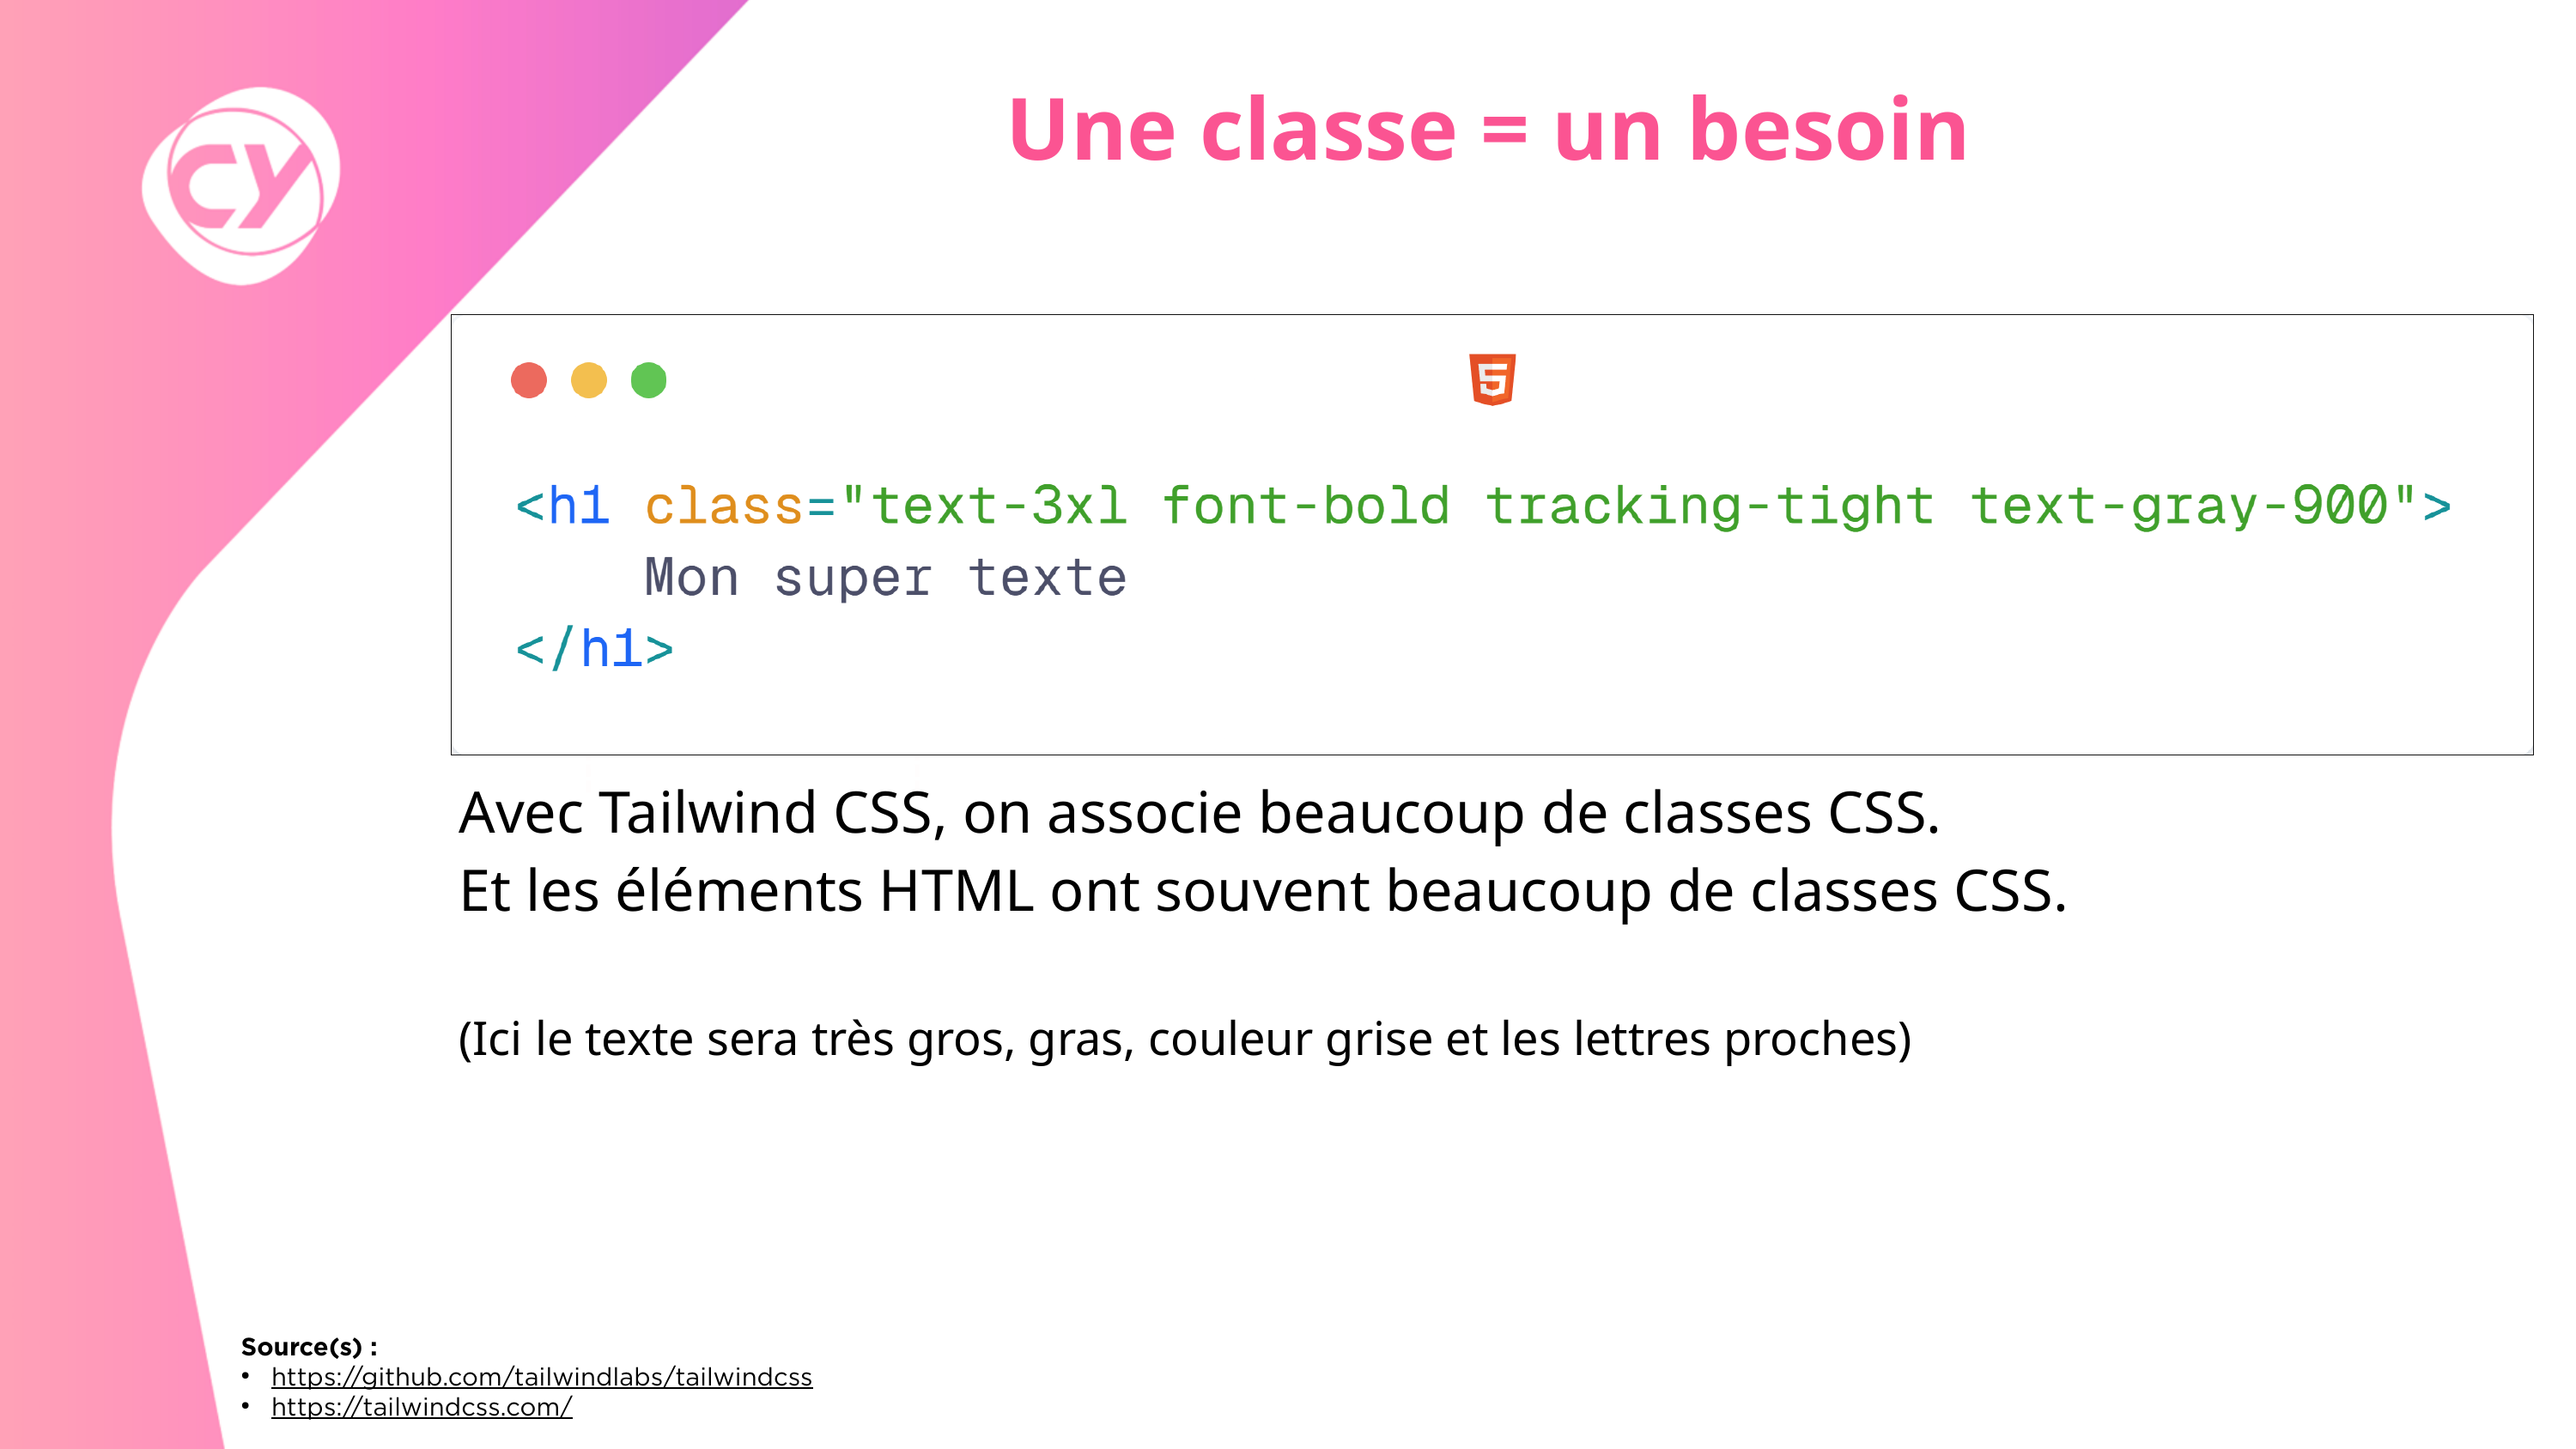

Une classe = un besoin
Avec Tailwind CSS, on associe beaucoup de classes CSS.
Et les éléments HTML ont souvent beaucoup de classes CSS.
(Ici le texte sera très gros, gras, couleur grise et les lettres proches)
Source(s) :
https://github.com/tailwindlabs/tailwindcss
https://tailwindcss.com/